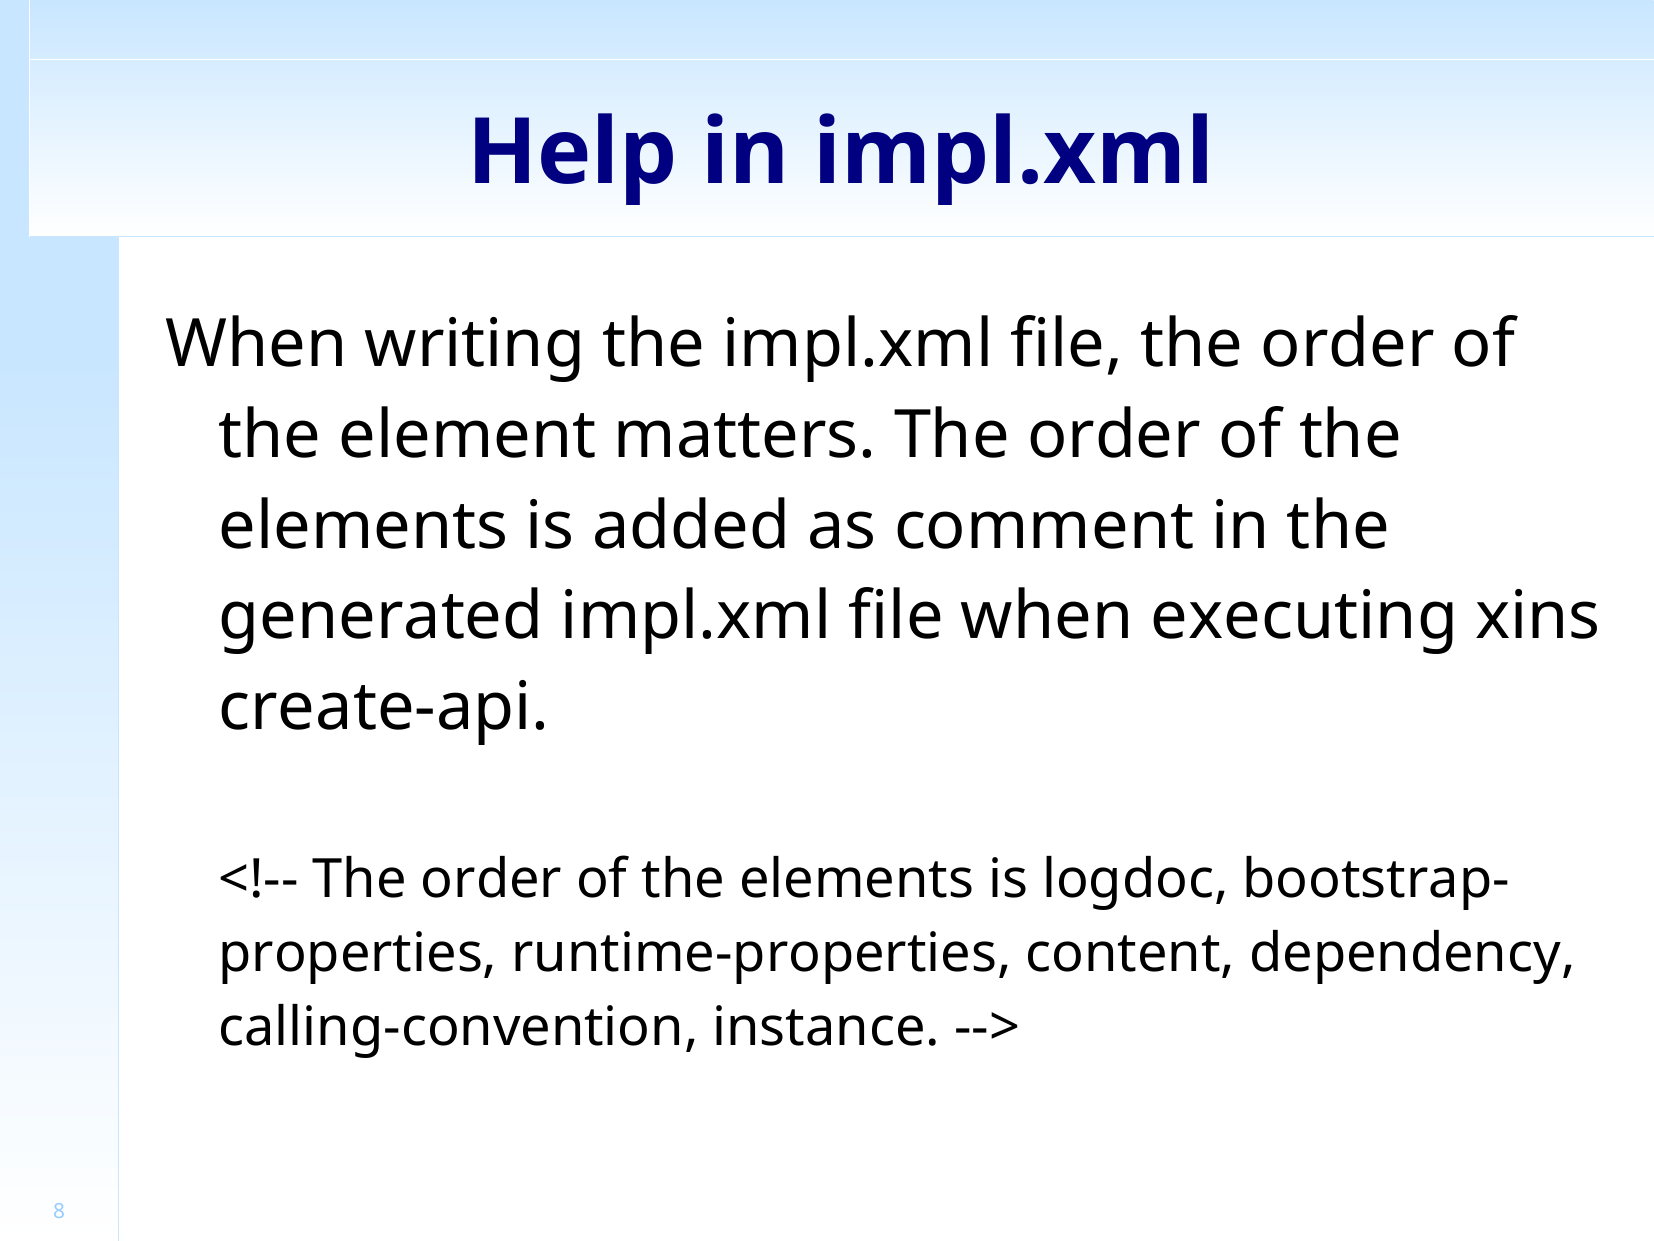

# Help in impl.xml
When writing the impl.xml file, the order of the element matters. The order of the elements is added as comment in the generated impl.xml file when executing xins create-api.
<!-- The order of the elements is logdoc, bootstrap-properties, runtime-properties, content, dependency, calling-convention, instance. -->